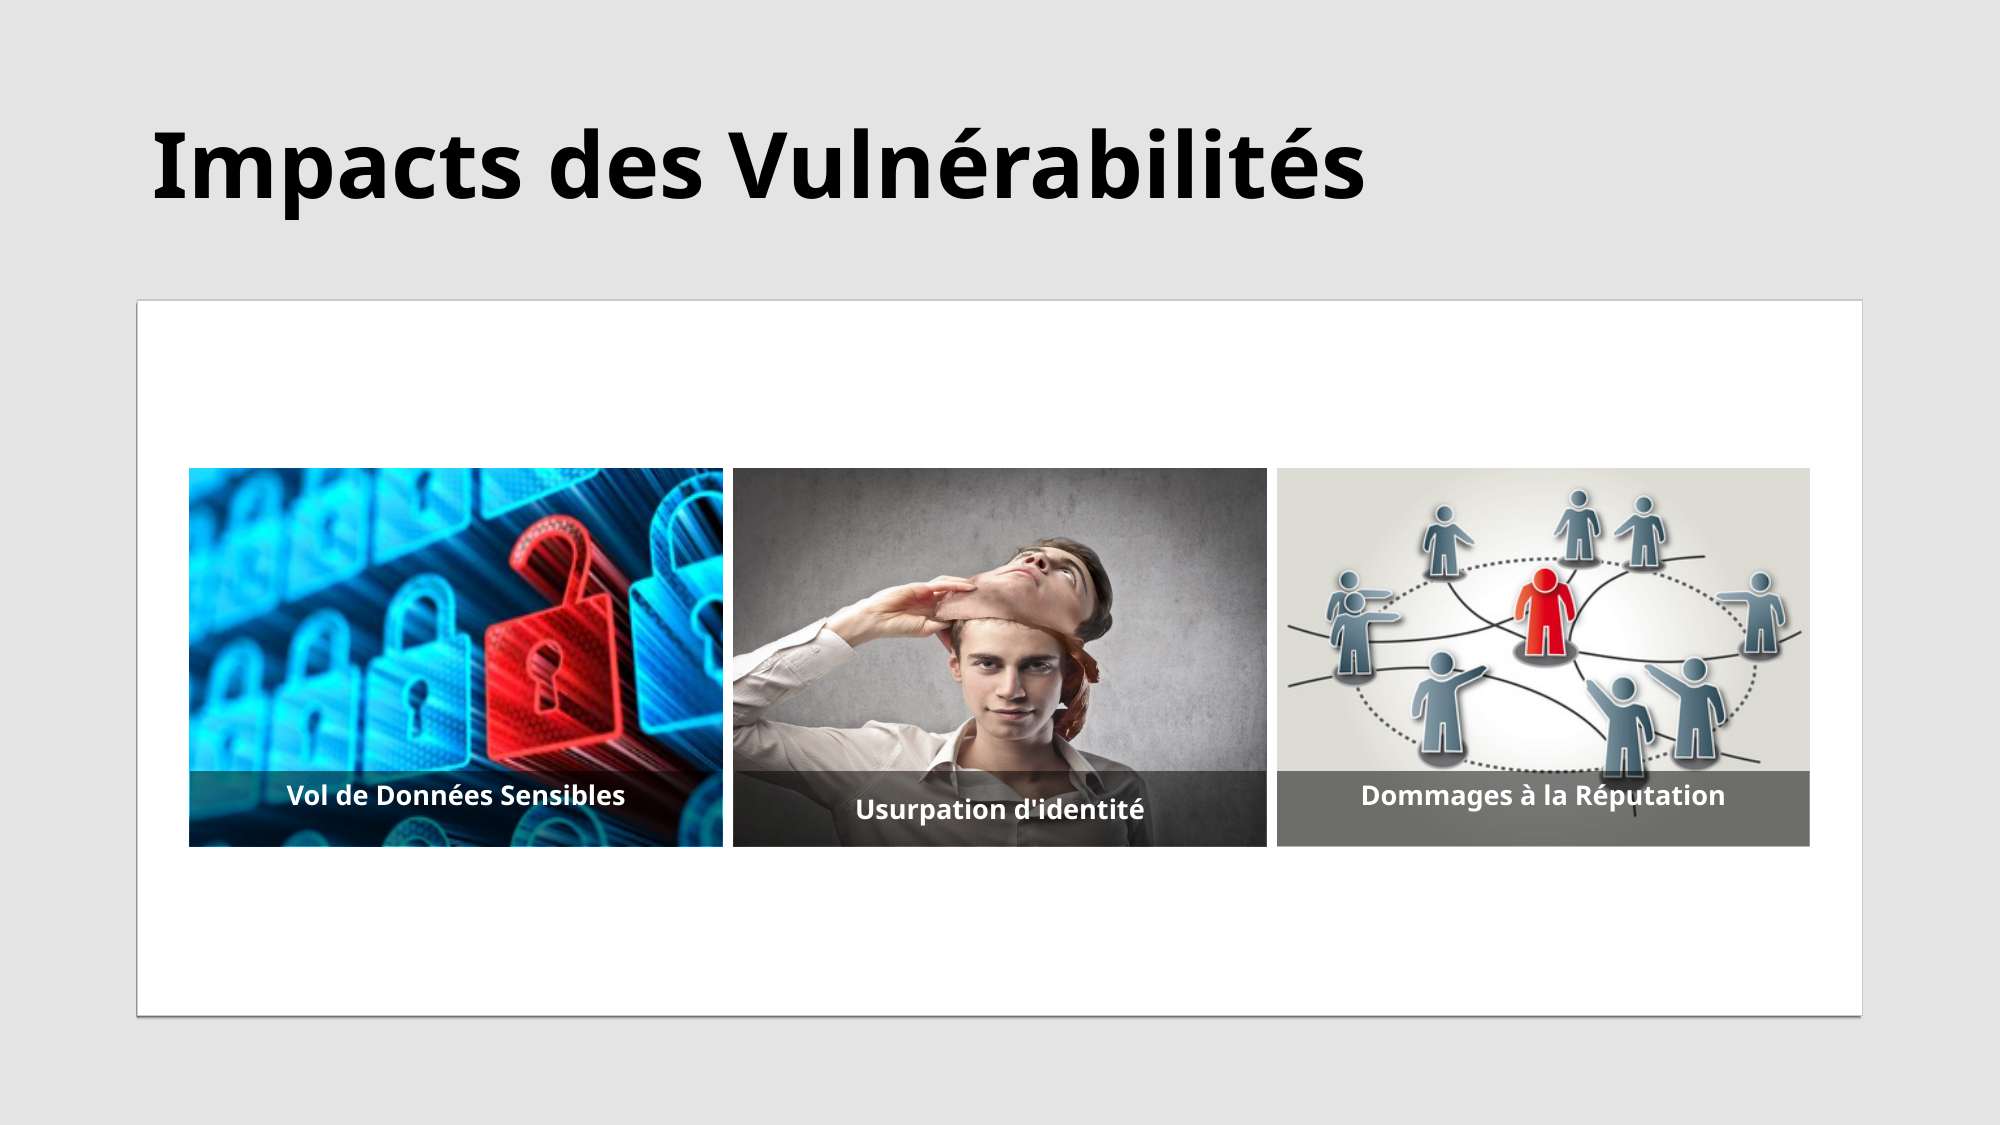

# Impacts des Vulnérabilités
Vol de Données Sensibles
Usurpation d'identité
Dommages à la Réputation